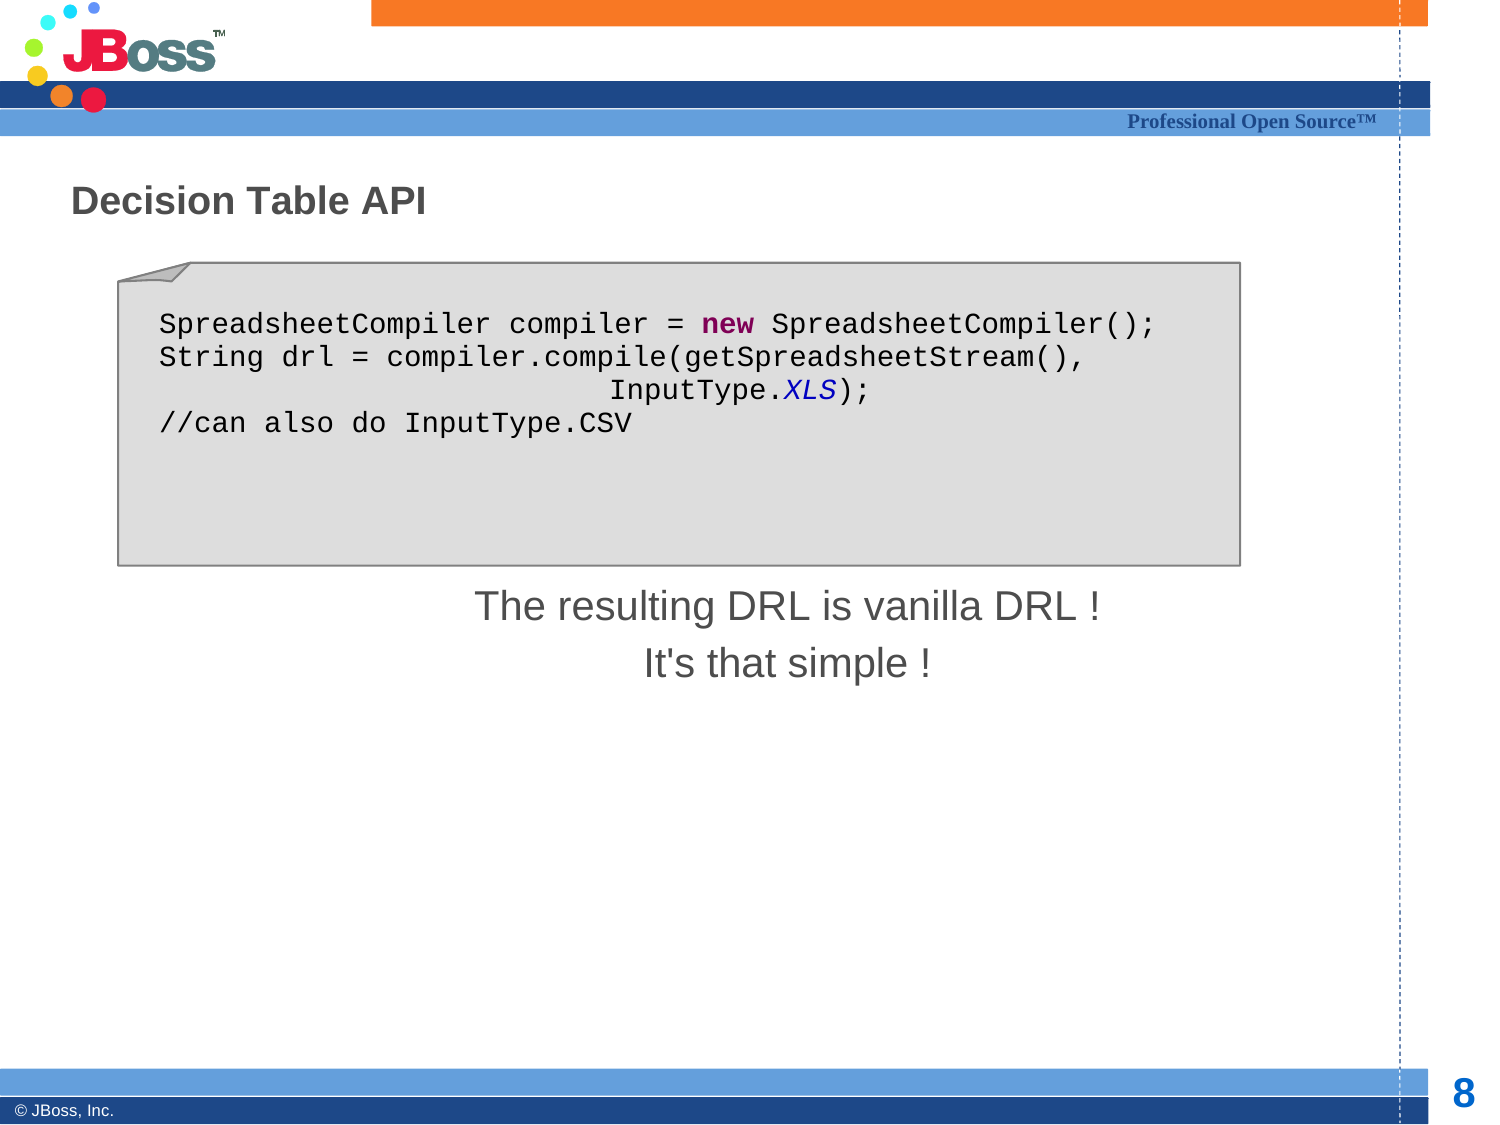

# Decision Table API
SpreadsheetCompiler compiler = new SpreadsheetCompiler();
String drl = compiler.compile(getSpreadsheetStream(), 			InputType.XLS);
//can also do InputType.CSV
The resulting DRL is vanilla DRL !
It's that simple !